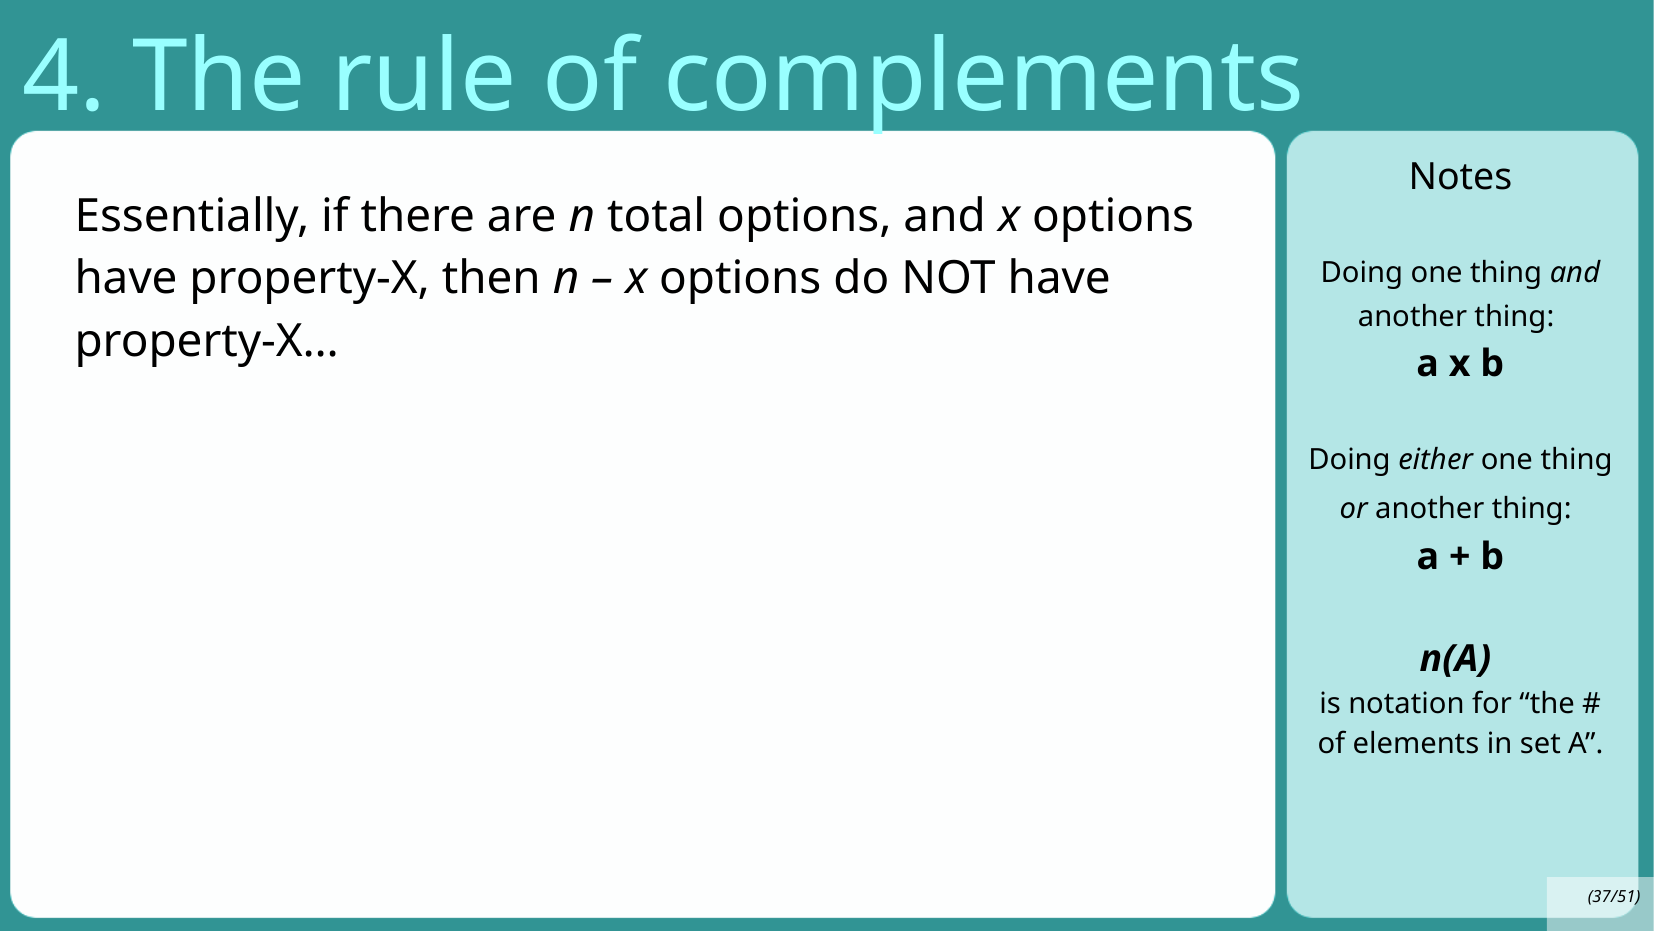

# 4. The rule of complements
Notes
Doing one thing and another thing:
a x b
Doing either one thing or another thing:
a + b
n(A)
is notation for “the # of elements in set A”.
Essentially, if there are n total options, and x options have property-X, then n – x options do NOT have property-X…